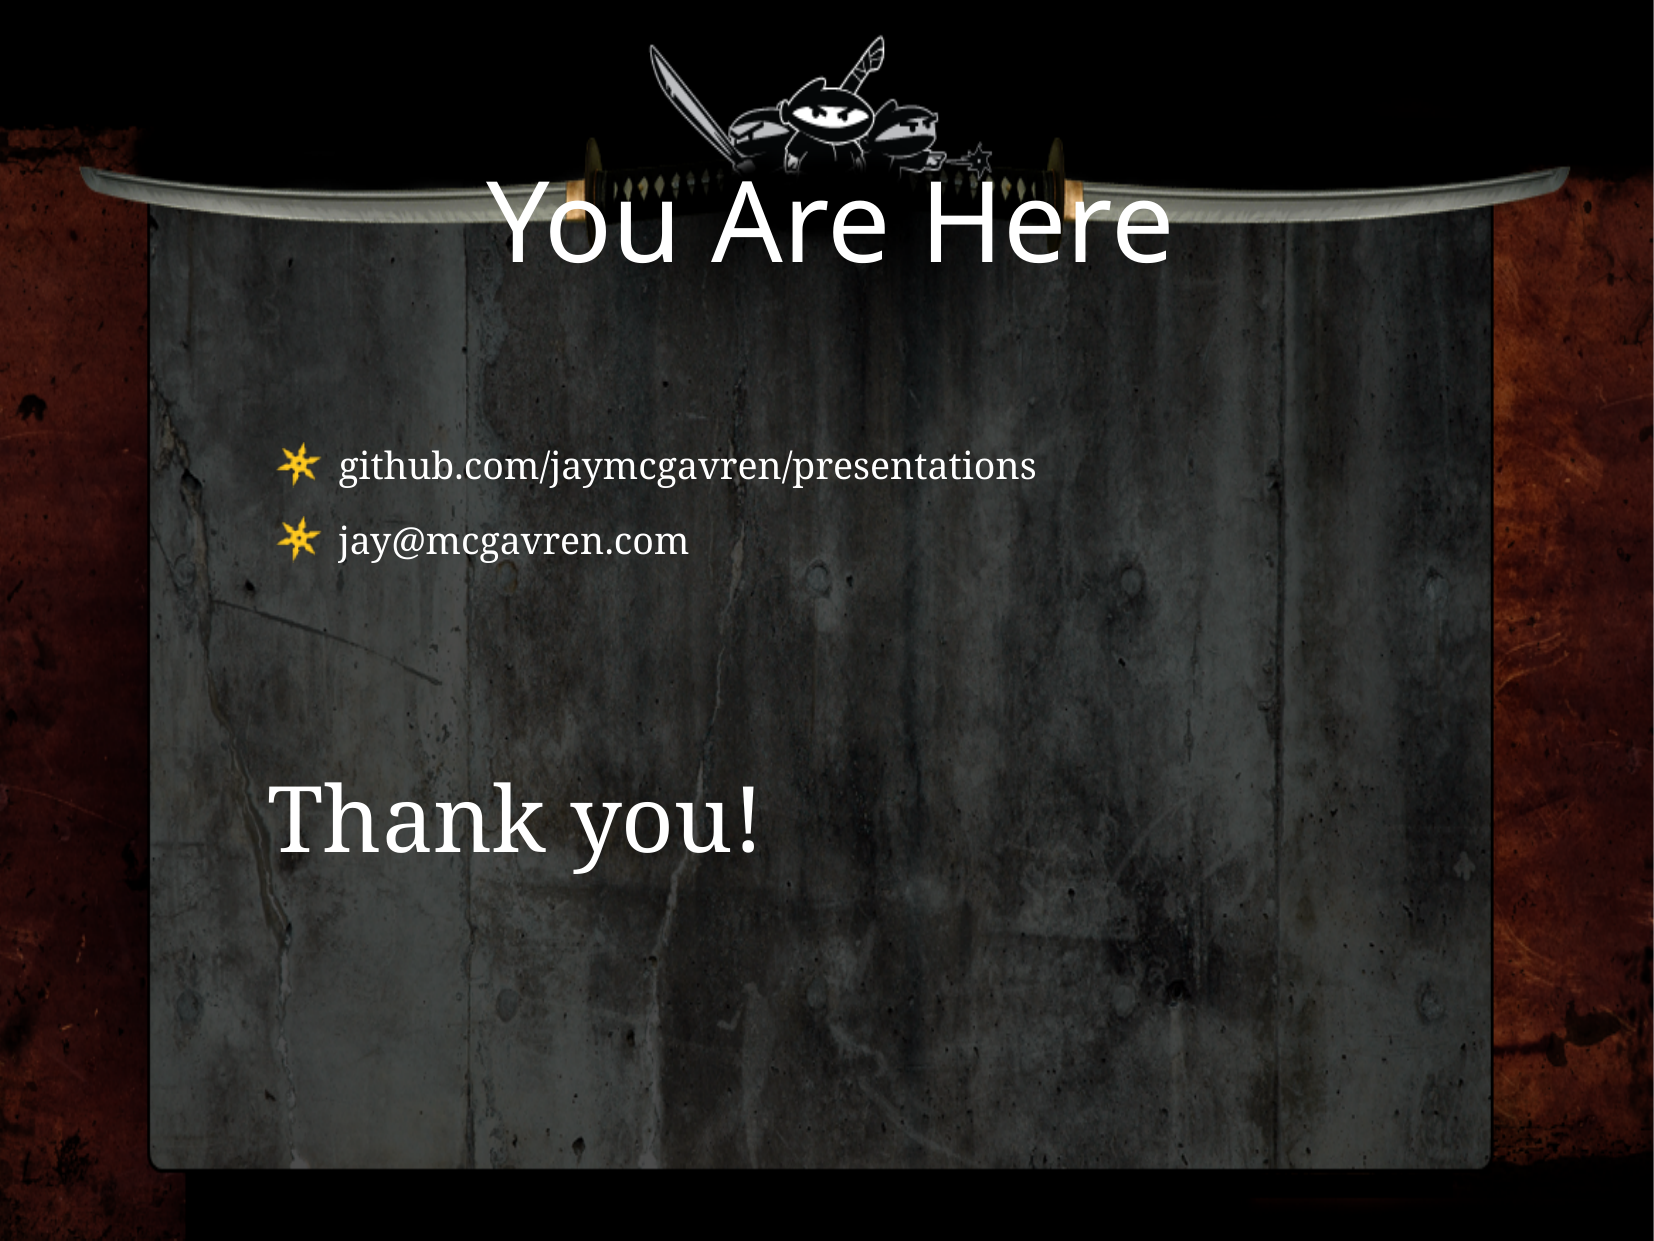

# You Are Here
github.com/jaymcgavren/presentations
jay@mcgavren.com
Thank you!